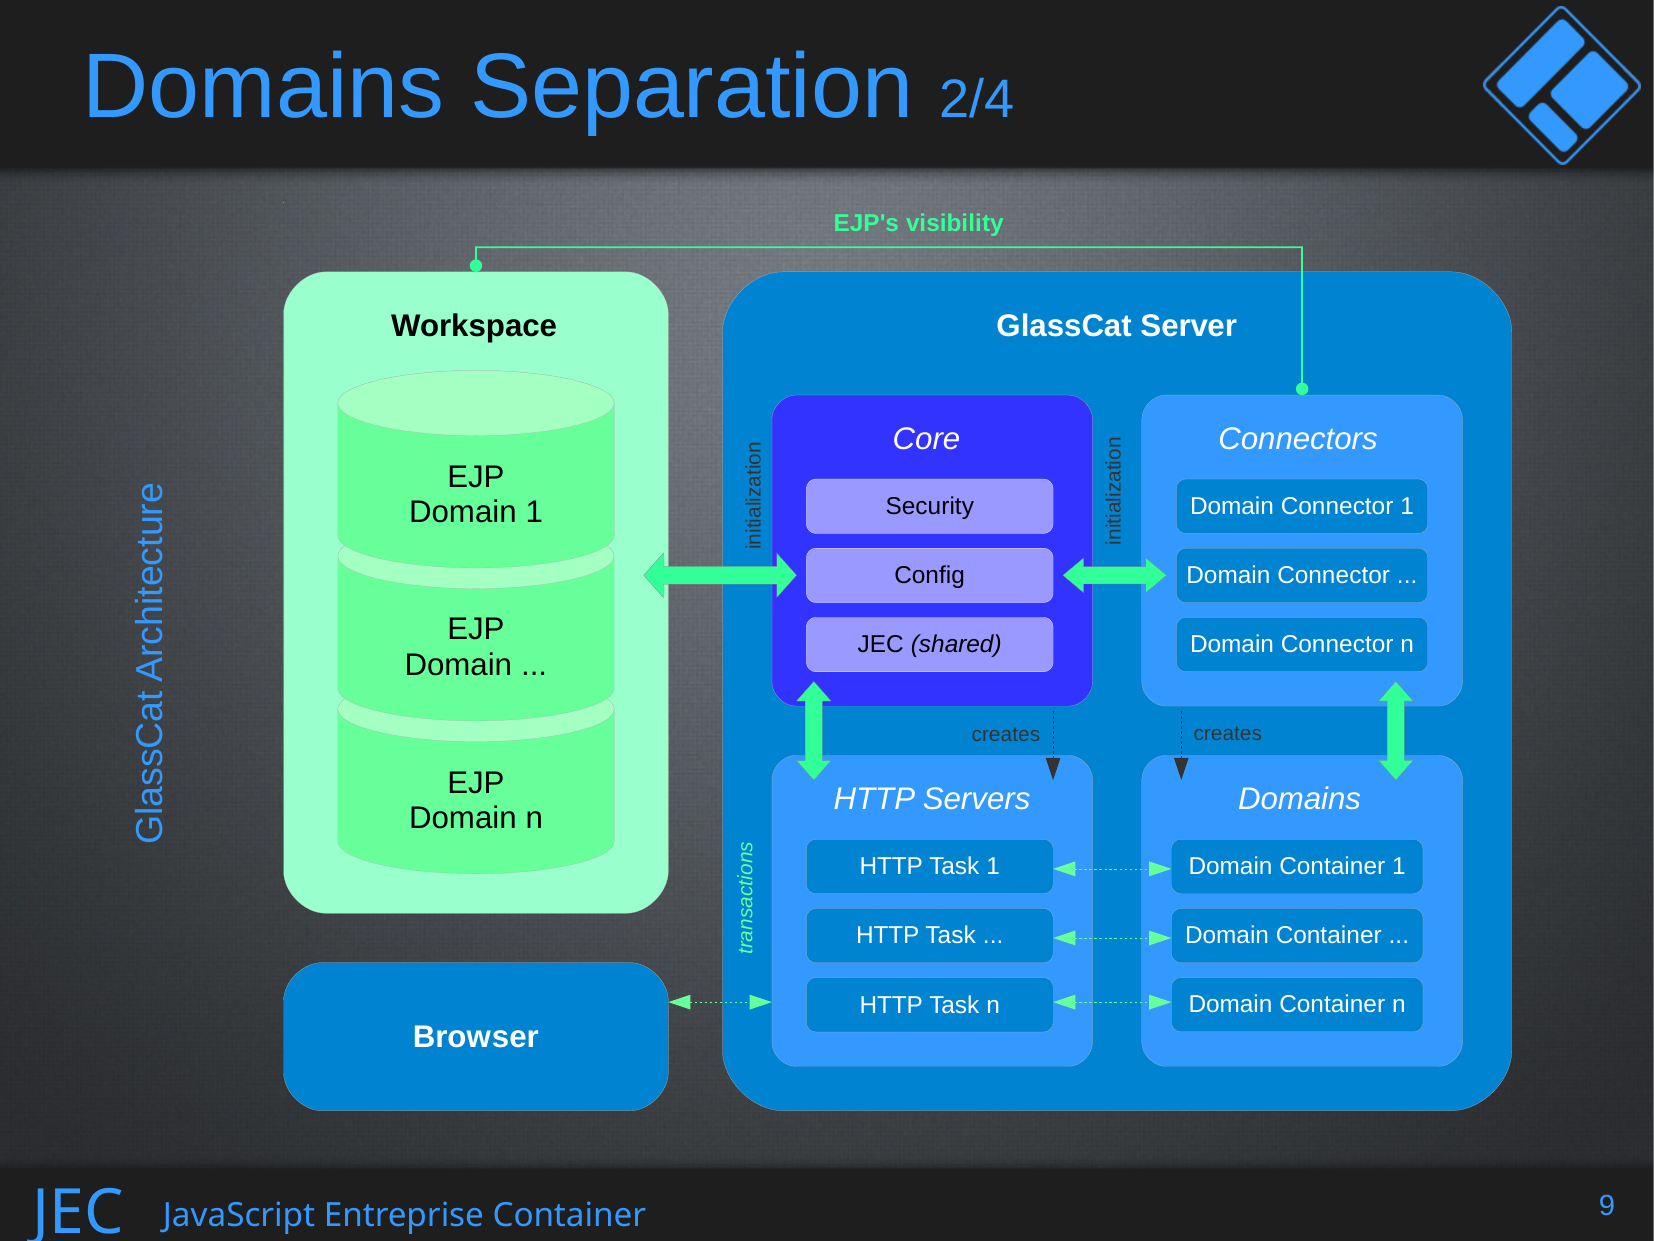

# Domains Separation 2/4
GlassCat Architecture
JEC
9
JavaScript Entreprise Container